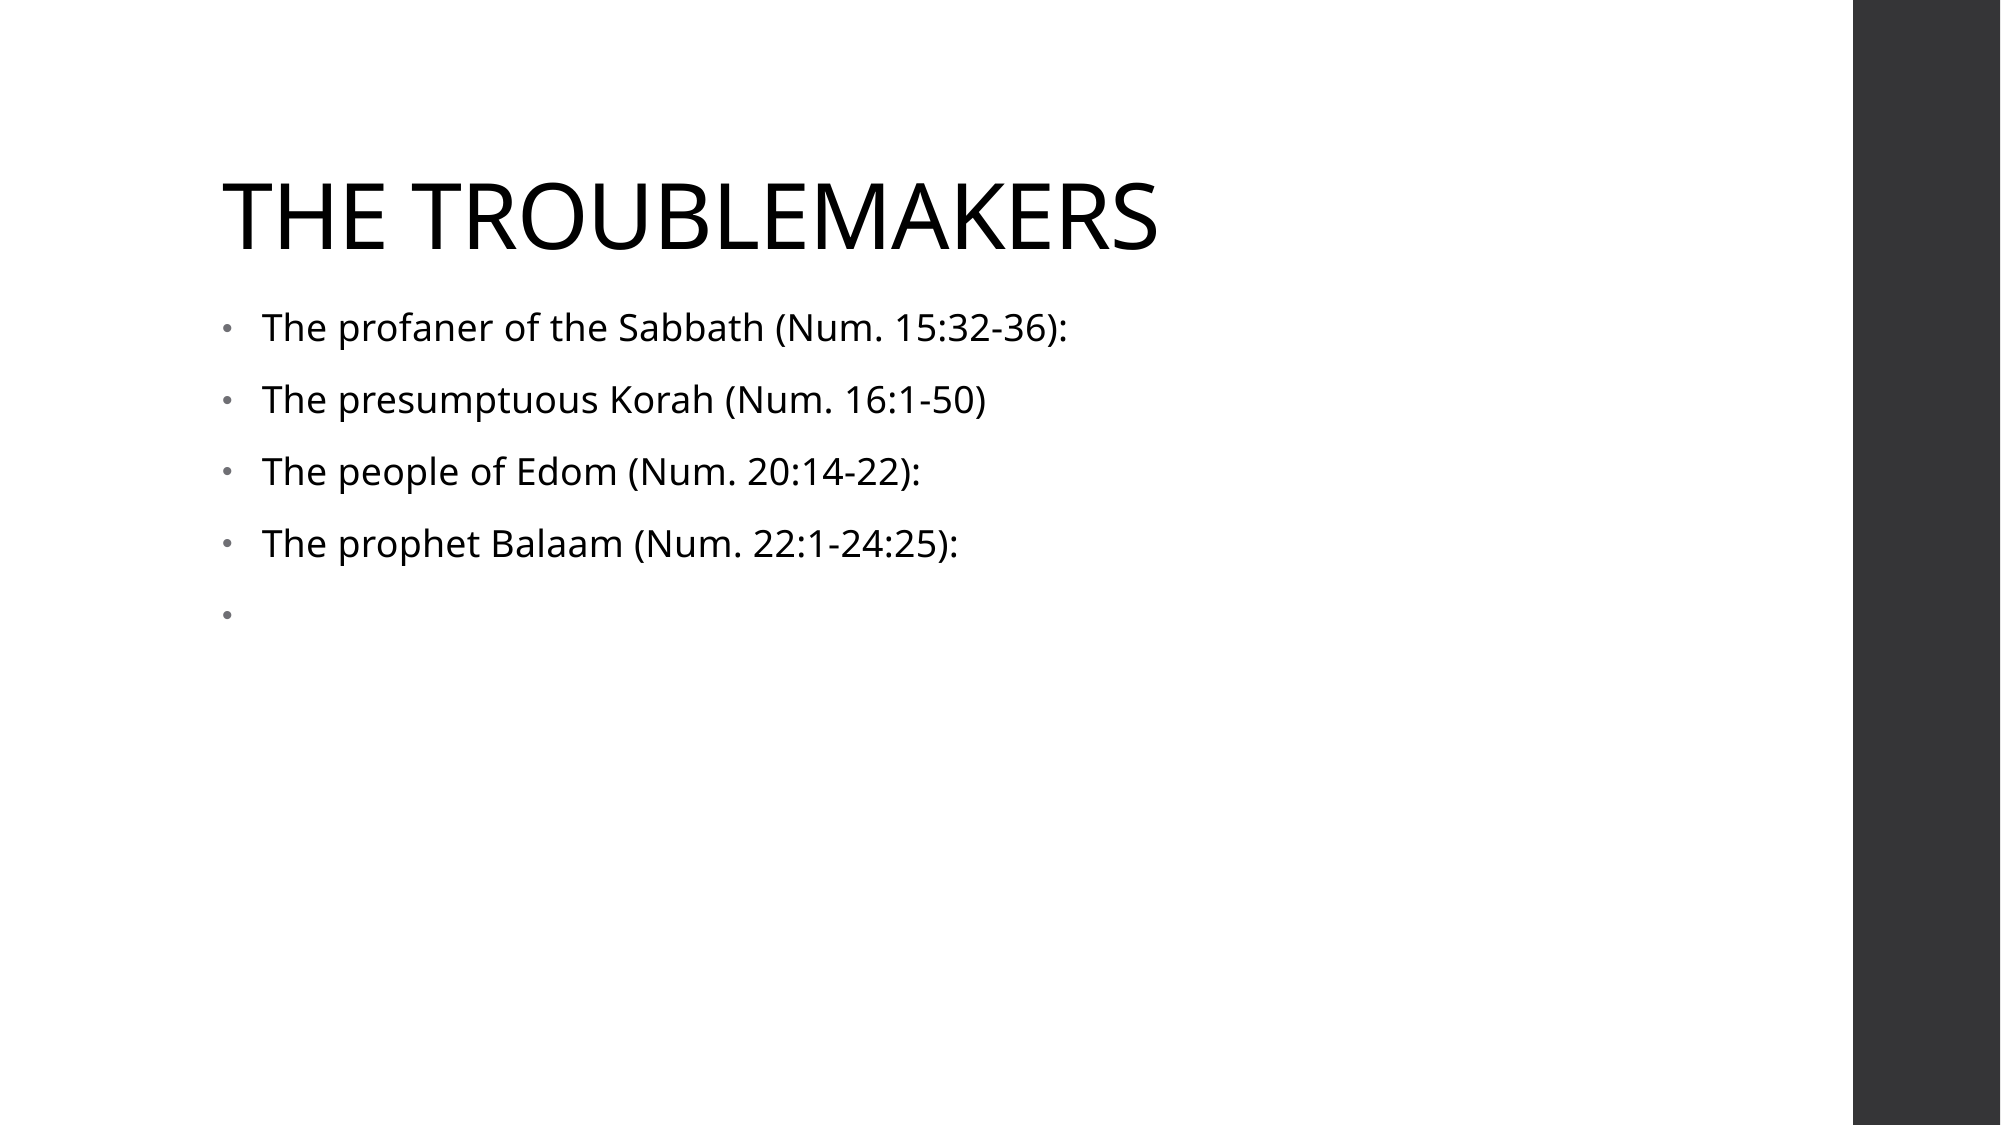

# THE TROUBLEMAKERS
 The profaner of the Sabbath (Num. 15:32-36):
 The presumptuous Korah (Num. 16:1-50)
 The people of Edom (Num. 20:14-22):
 The prophet Balaam (Num. 22:1-24:25):